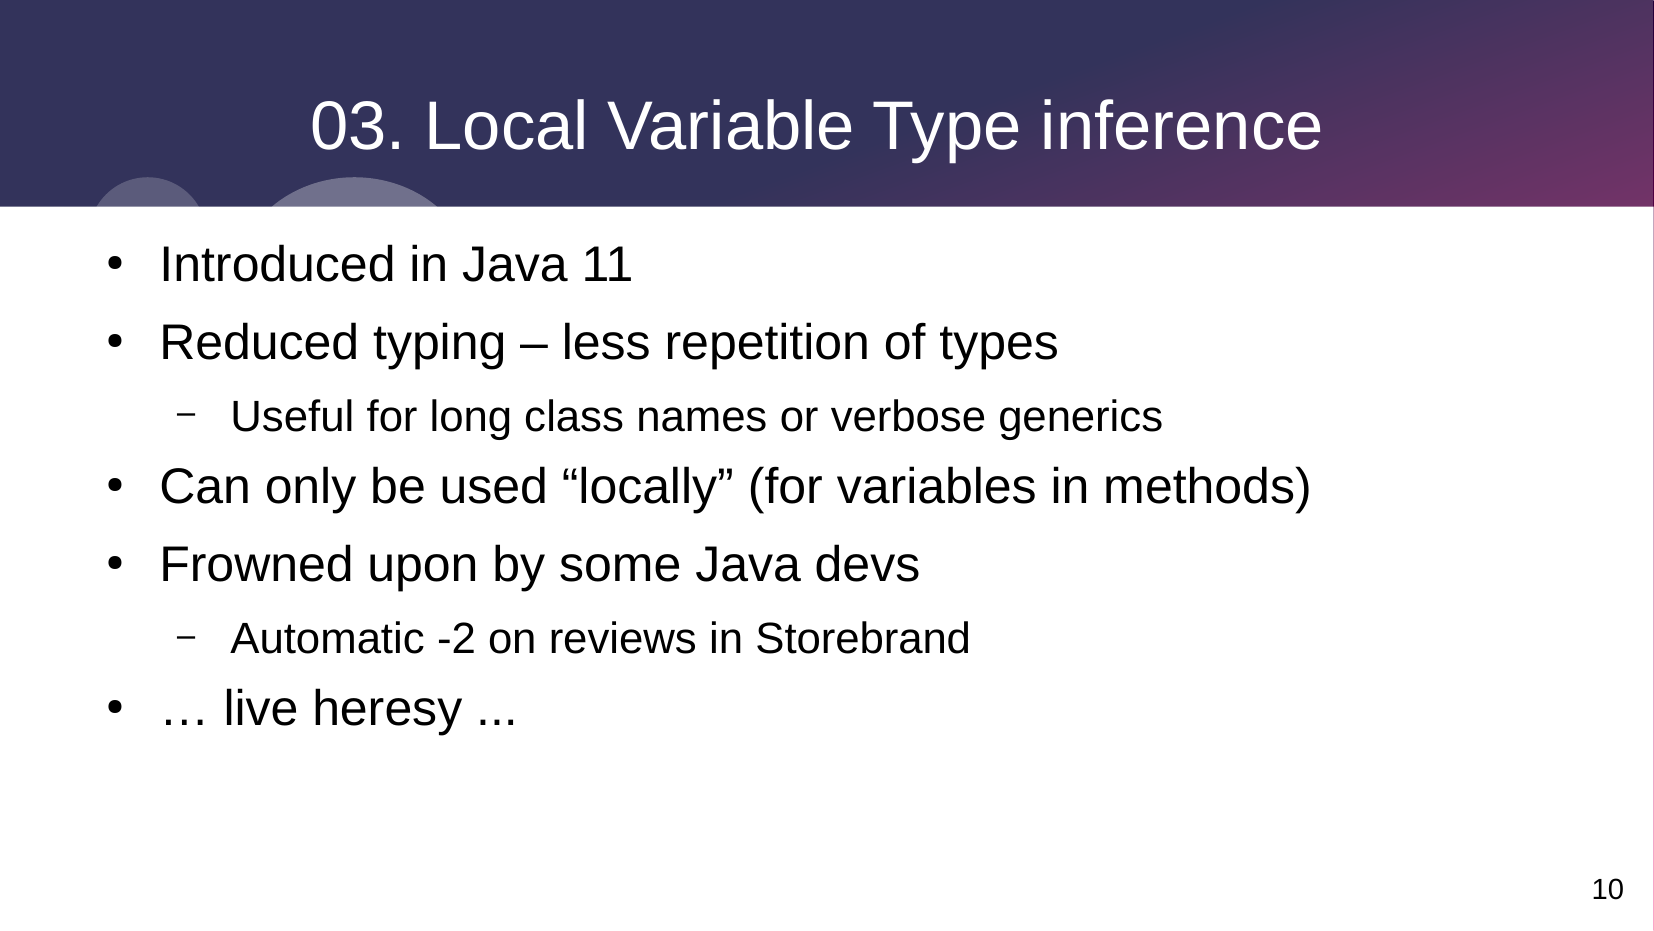

# 03. Local Variable Type inference
Introduced in Java 11
Reduced typing – less repetition of types
Useful for long class names or verbose generics
Can only be used “locally” (for variables in methods)
Frowned upon by some Java devs
Automatic -2 on reviews in Storebrand
… live heresy ...